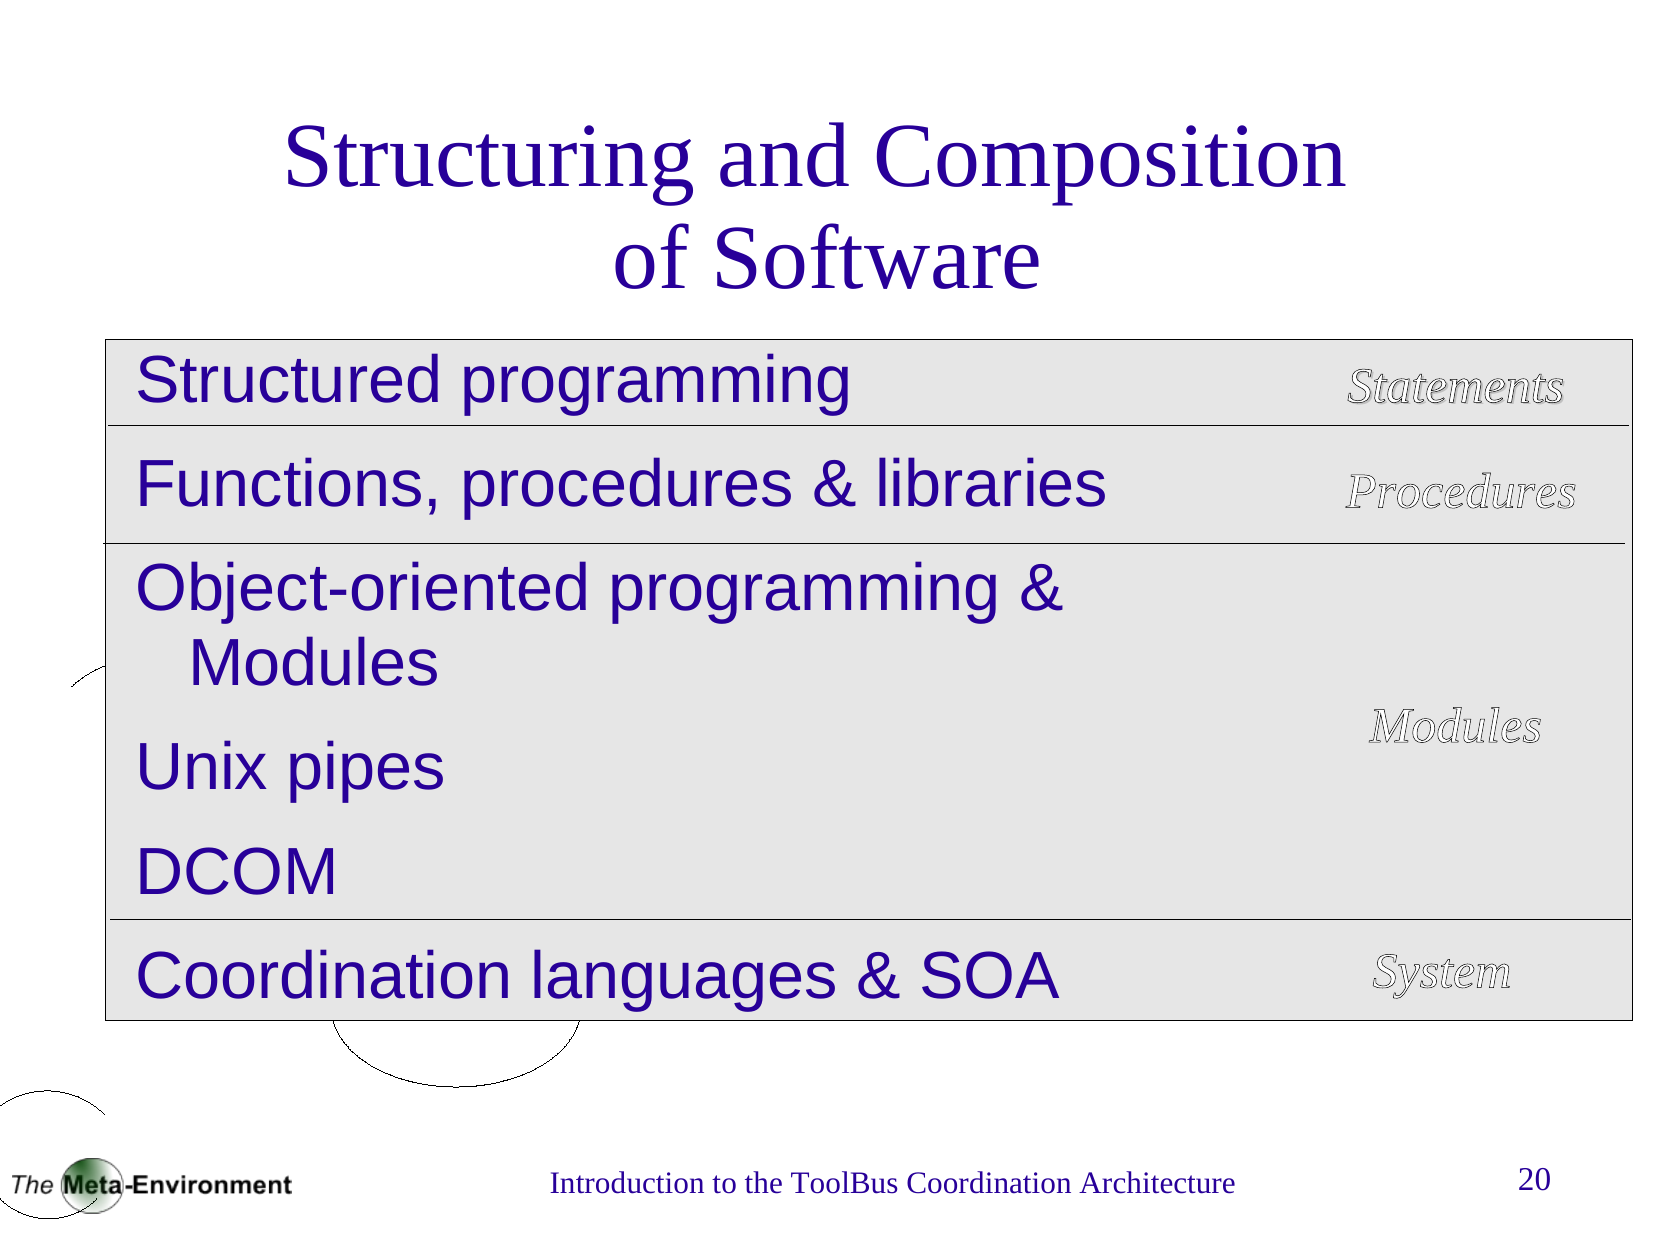

# Structuring and Composition of Software
Structured programming
Functions, procedures & libraries
Object-oriented programming & Modules
Unix pipes
DCOM
Coordination languages & SOA
Statements
Procedures
Modules
System